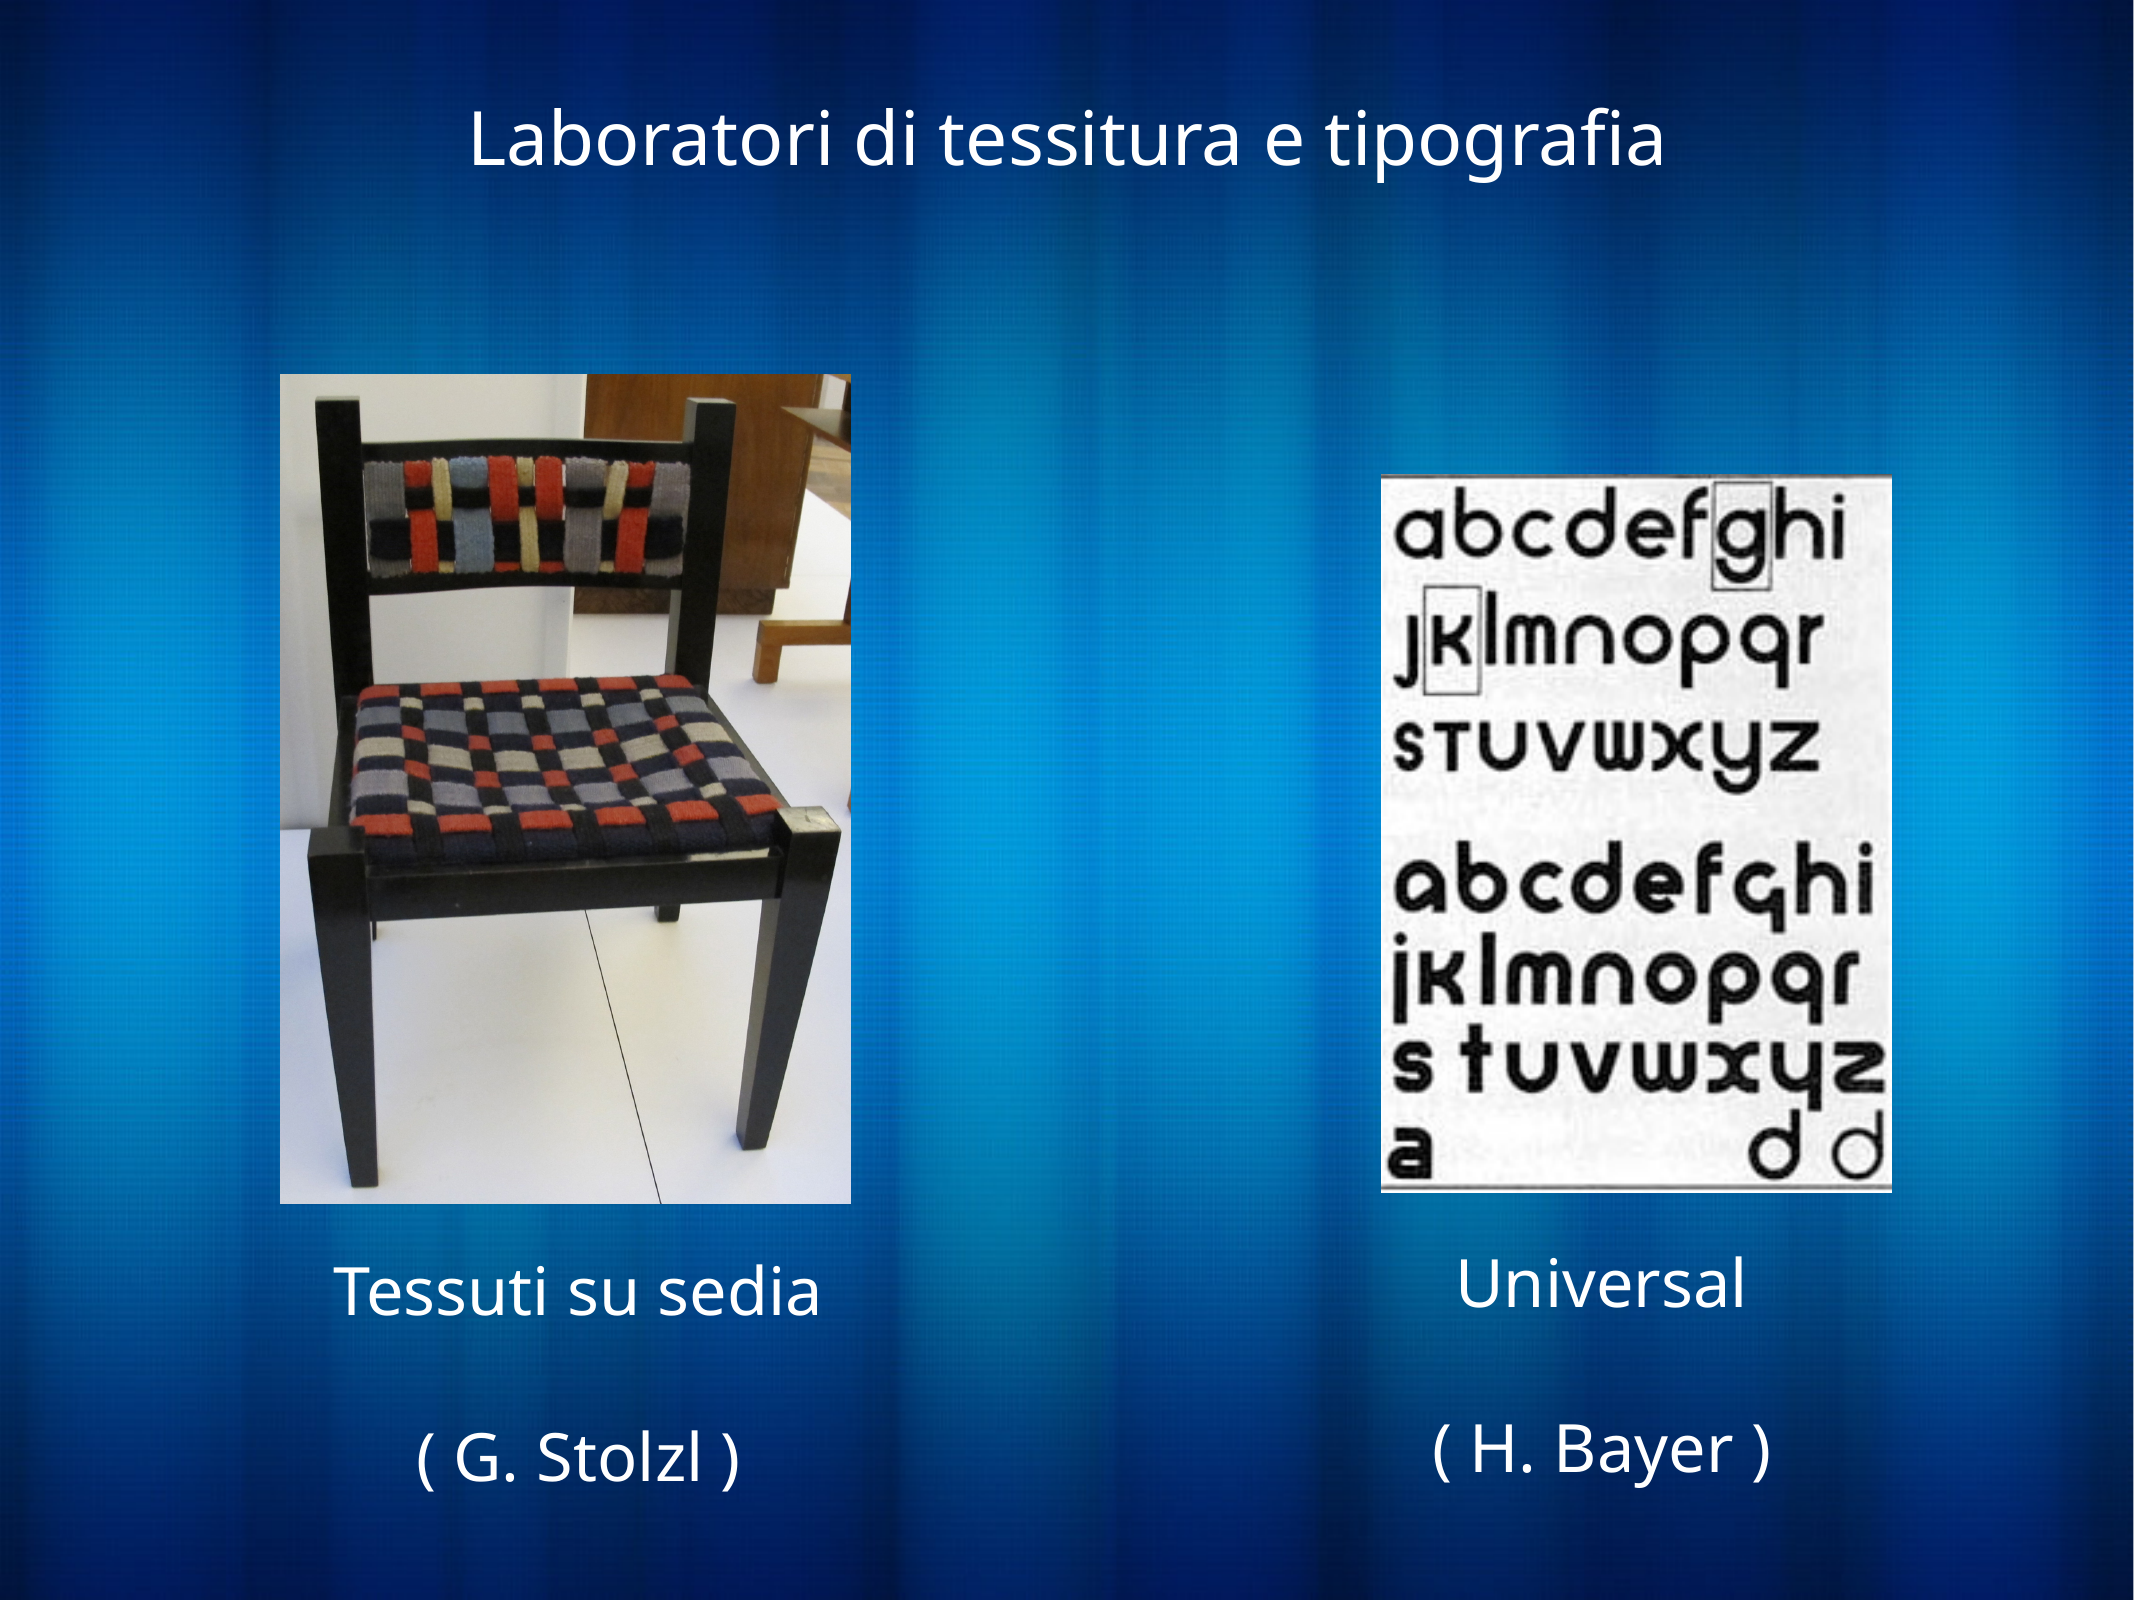

Laboratori di tessitura e tipografia
Universal
( H. Bayer )
Tessuti su sedia
( G. Stolzl )